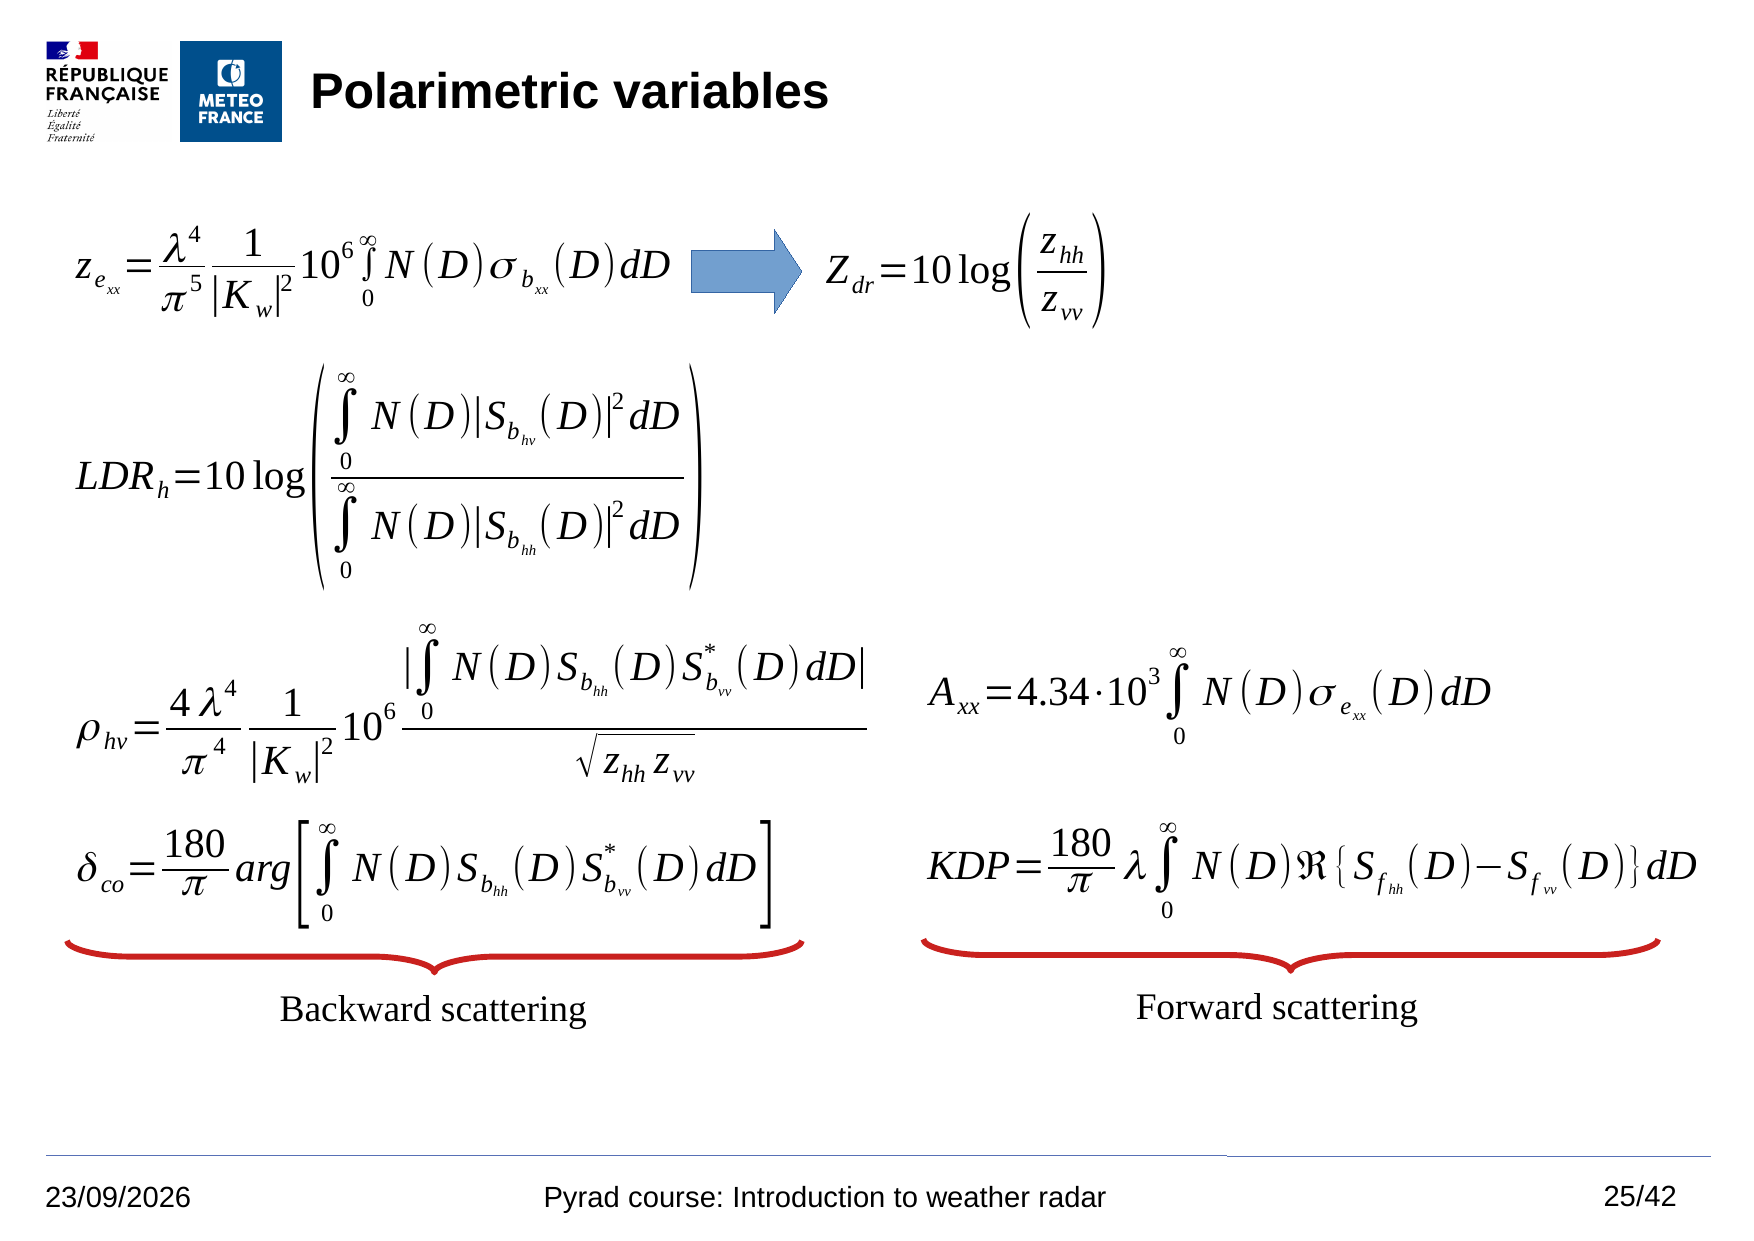

# Polarimetric variables
Forward scattering
Backward scattering
25
Pyrad course: Introduction to weather radar